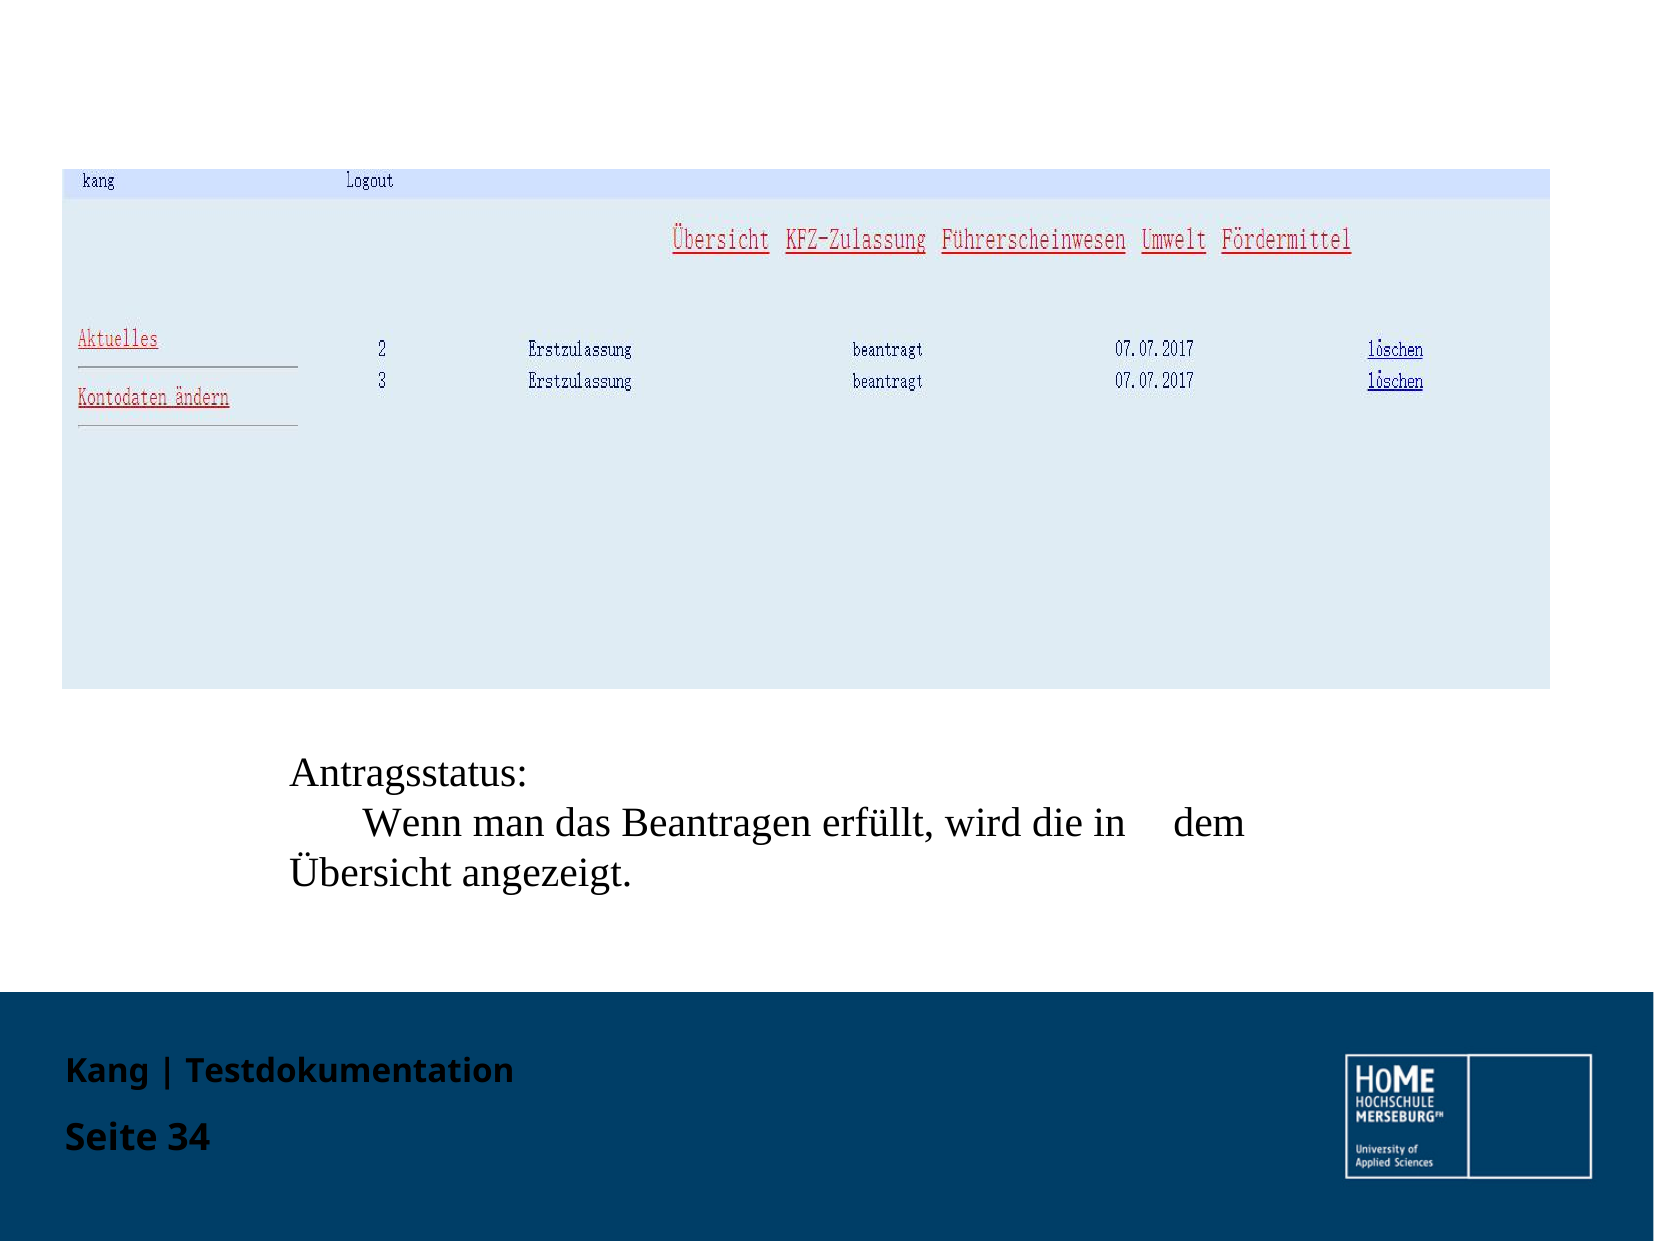

Antragsstatus:
	Wenn man das Beantragen erfüllt, wird die in 	dem Übersicht angezeigt.